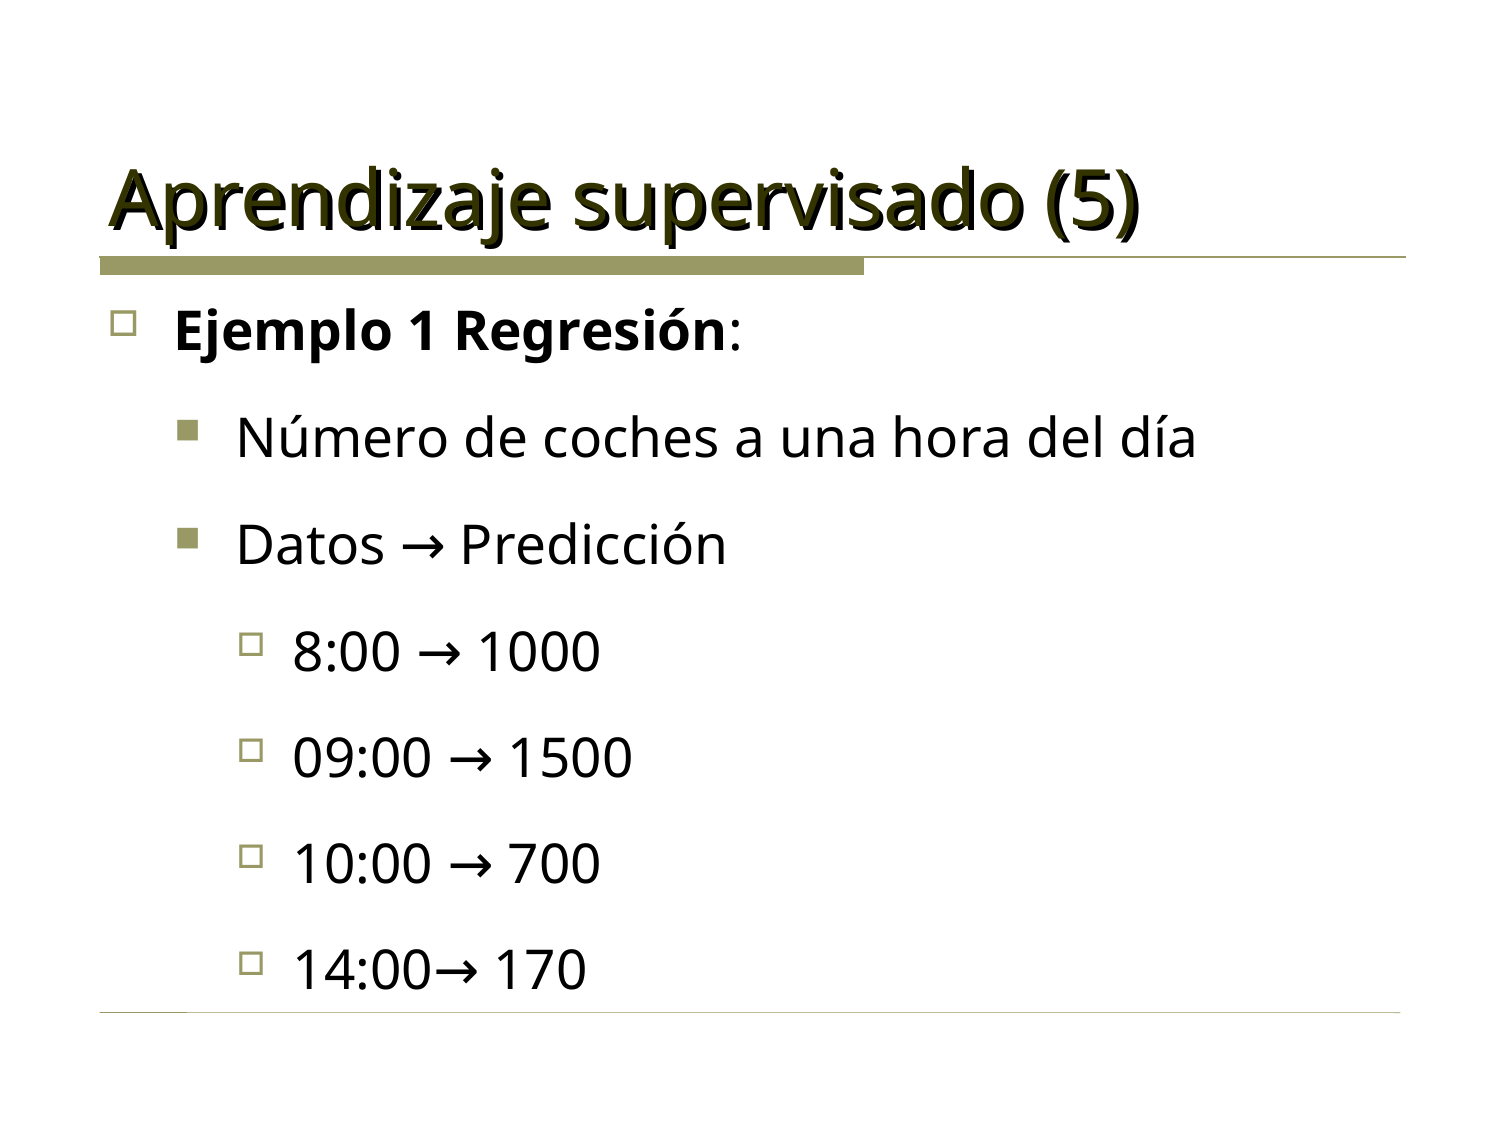

# Aprendizaje supervisado (5)
Ejemplo 1 Regresión:
Número de coches a una hora del día
Datos → Predicción
8:00 → 1000
09:00 → 1500
10:00 → 700
14:00→ 170